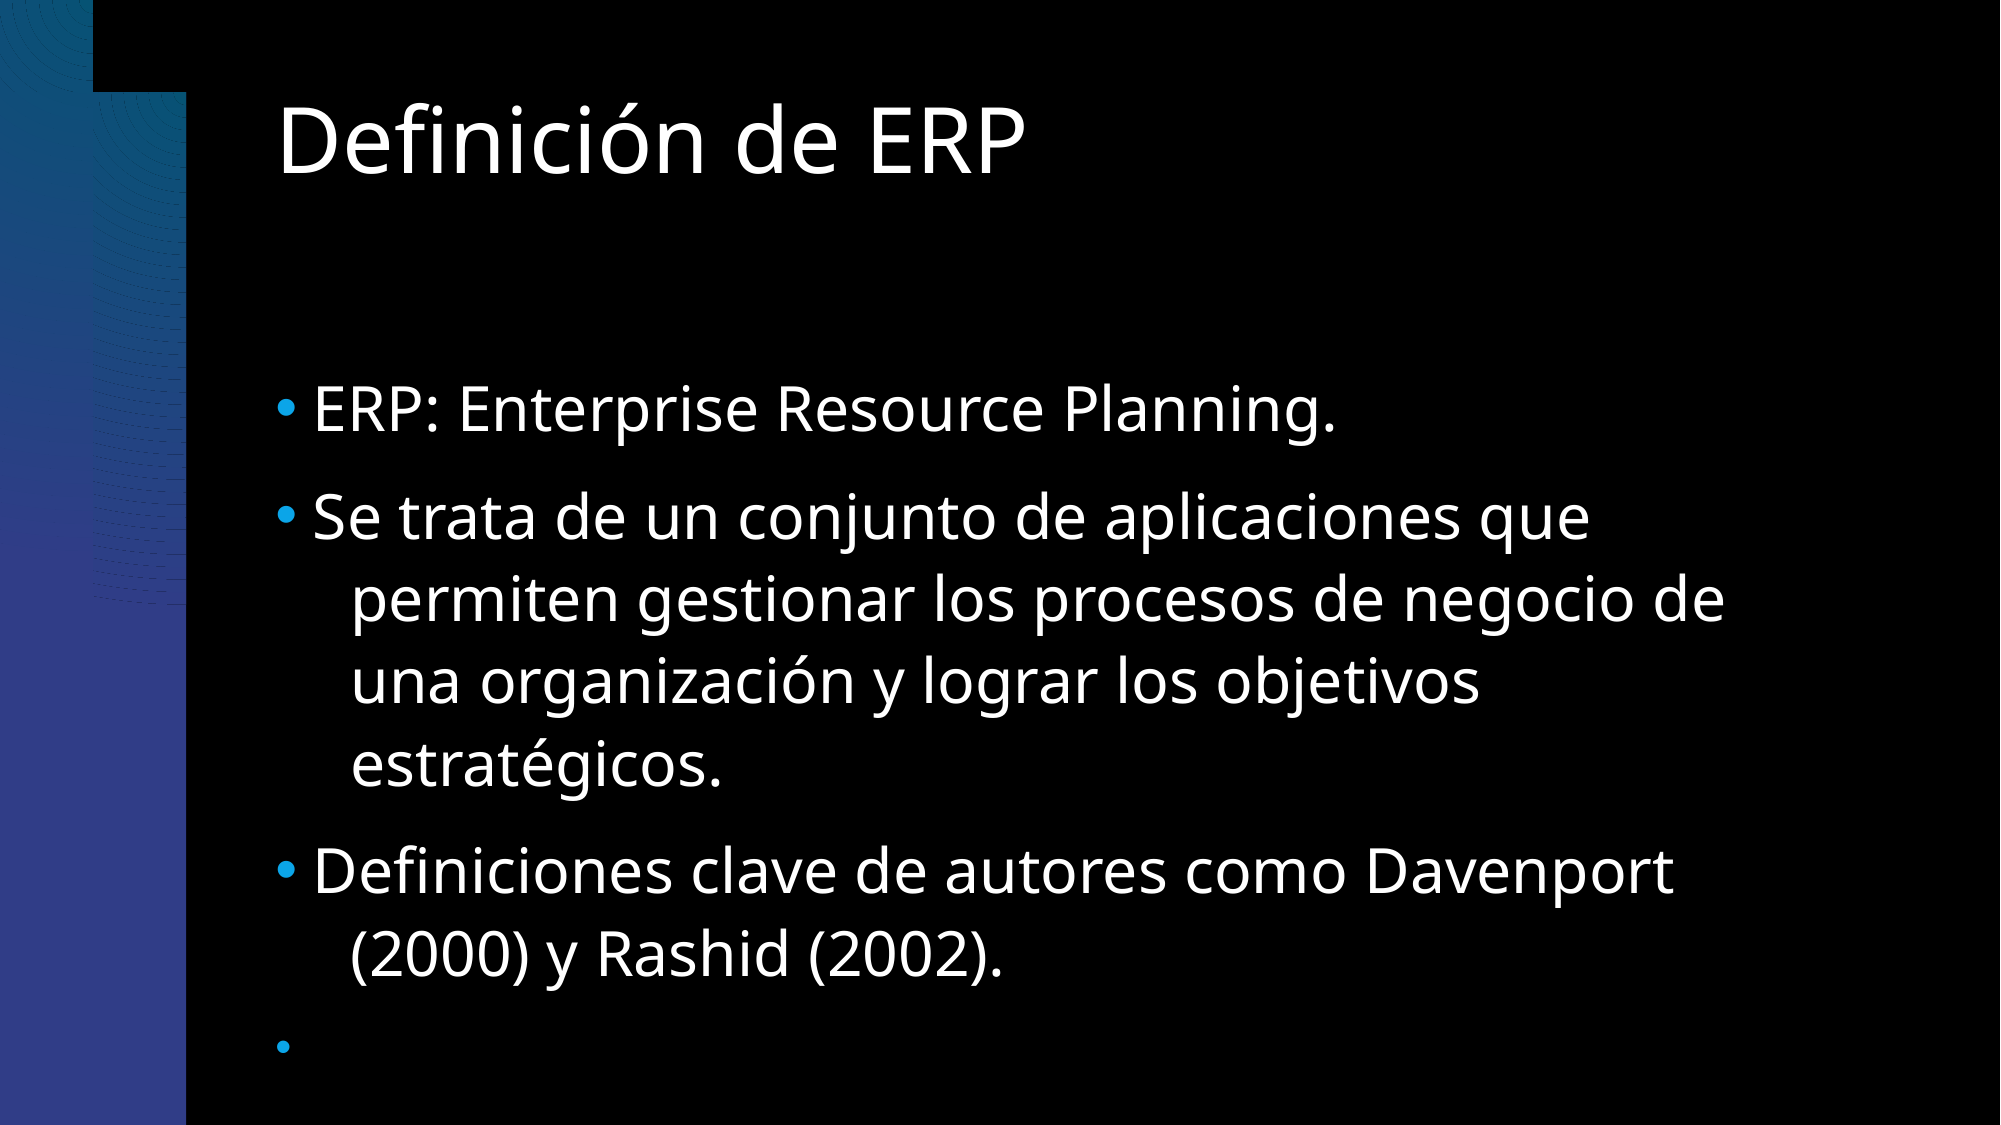

# Definición de ERP
ERP: Enterprise Resource Planning.
Se trata de un conjunto de aplicaciones que permiten gestionar los procesos de negocio de una organización y lograr los objetivos estratégicos.
Definiciones clave de autores como Davenport (2000) y Rashid (2002).